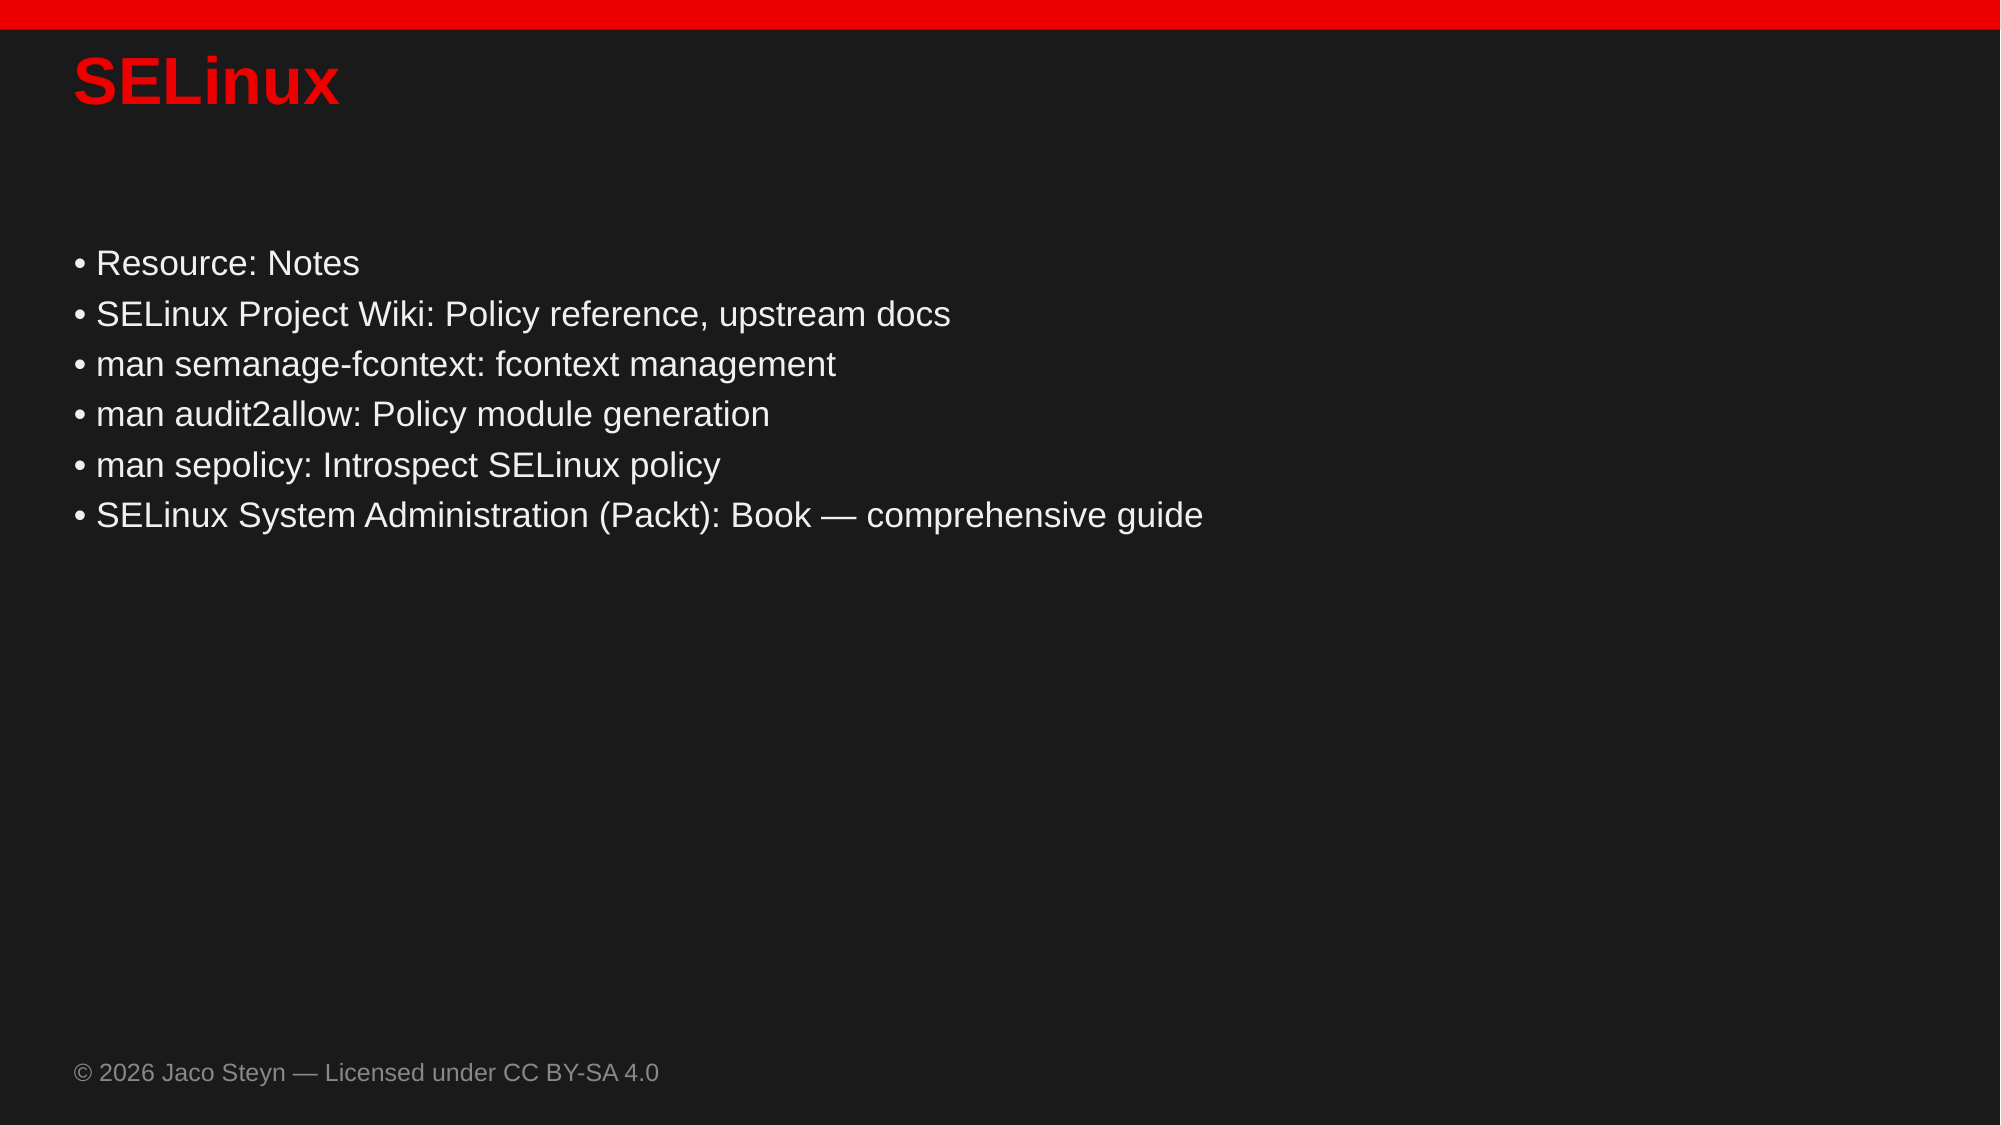

SELinux
• Resource: Notes
• SELinux Project Wiki: Policy reference, upstream docs
• man semanage-fcontext: fcontext management
• man audit2allow: Policy module generation
• man sepolicy: Introspect SELinux policy
• SELinux System Administration (Packt): Book — comprehensive guide
© 2026 Jaco Steyn — Licensed under CC BY-SA 4.0